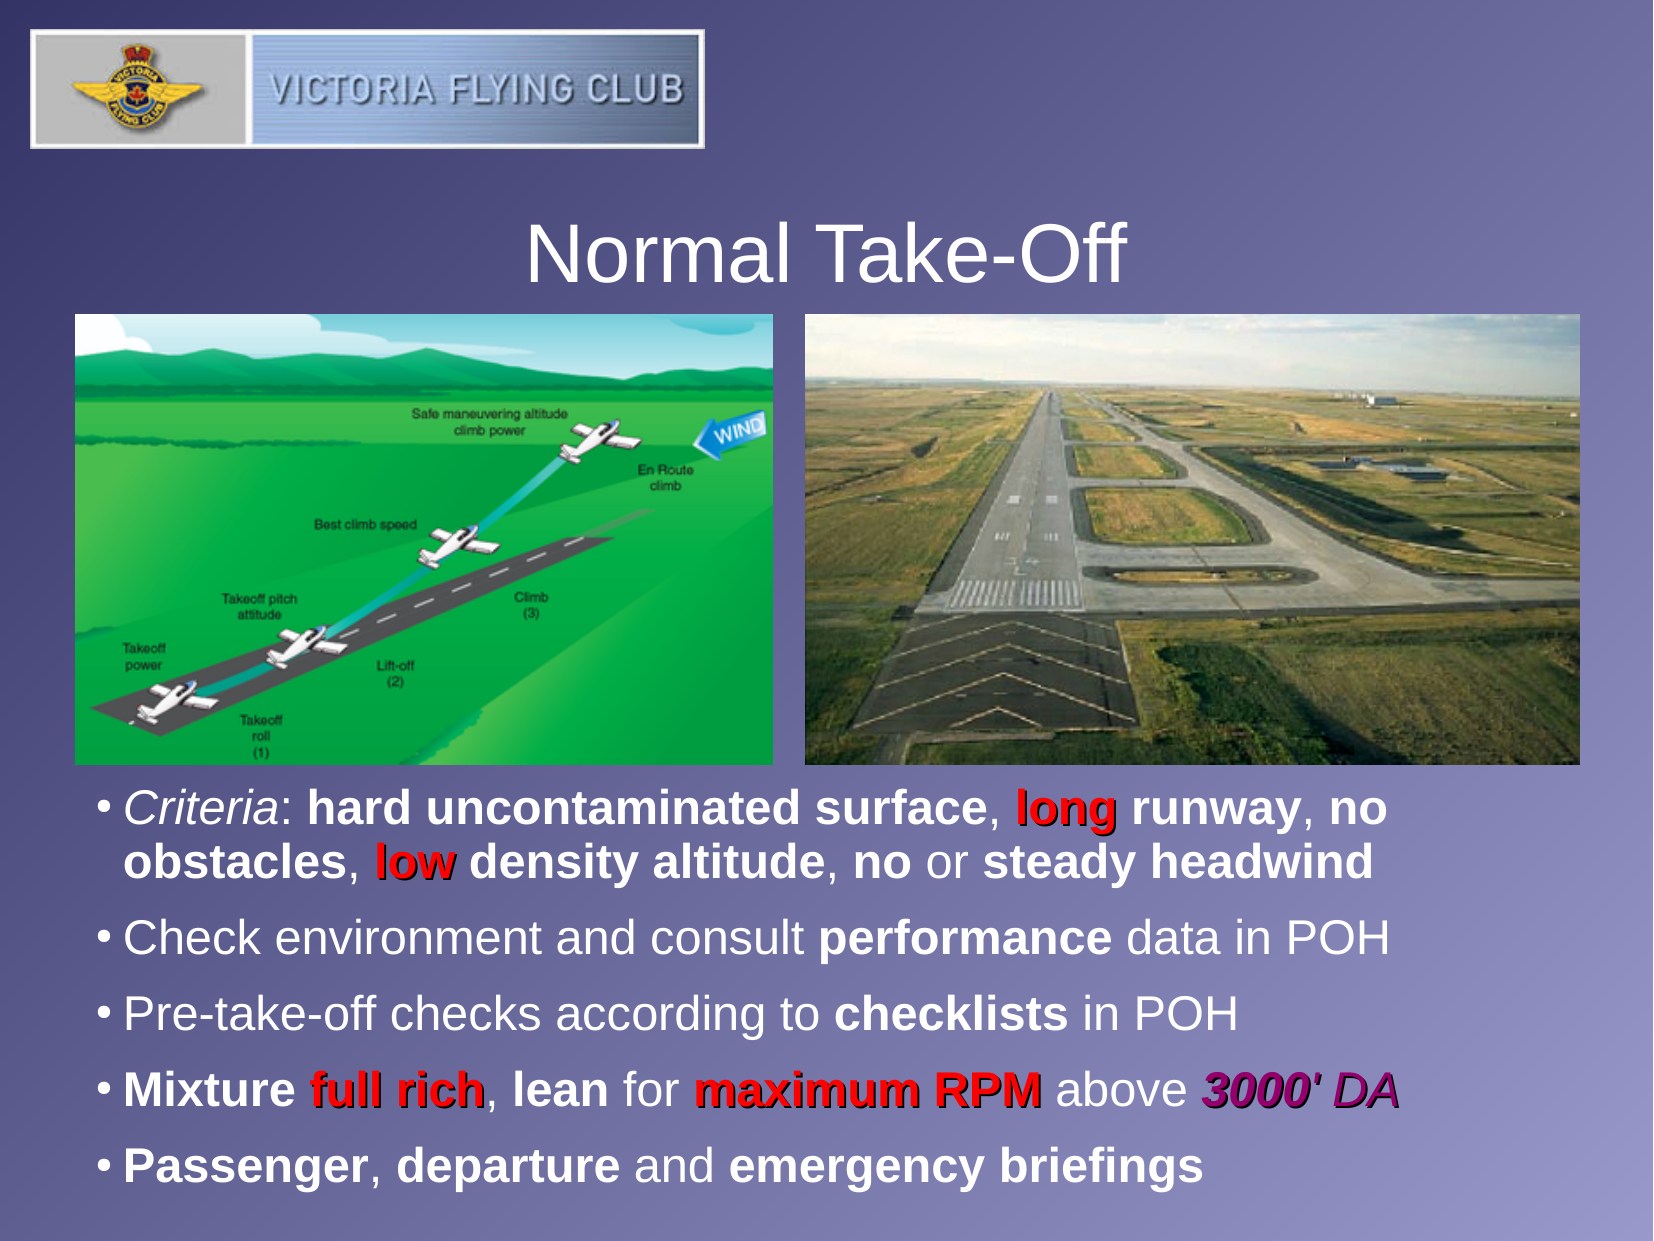

# Normal Take-Off
Criteria: hard uncontaminated surface, long runway, no obstacles, low density altitude, no or steady headwind
Check environment and consult performance data in POH
Pre-take-off checks according to checklists in POH
Mixture full rich, lean for maximum RPM above 3000' DA
Passenger, departure and emergency briefings